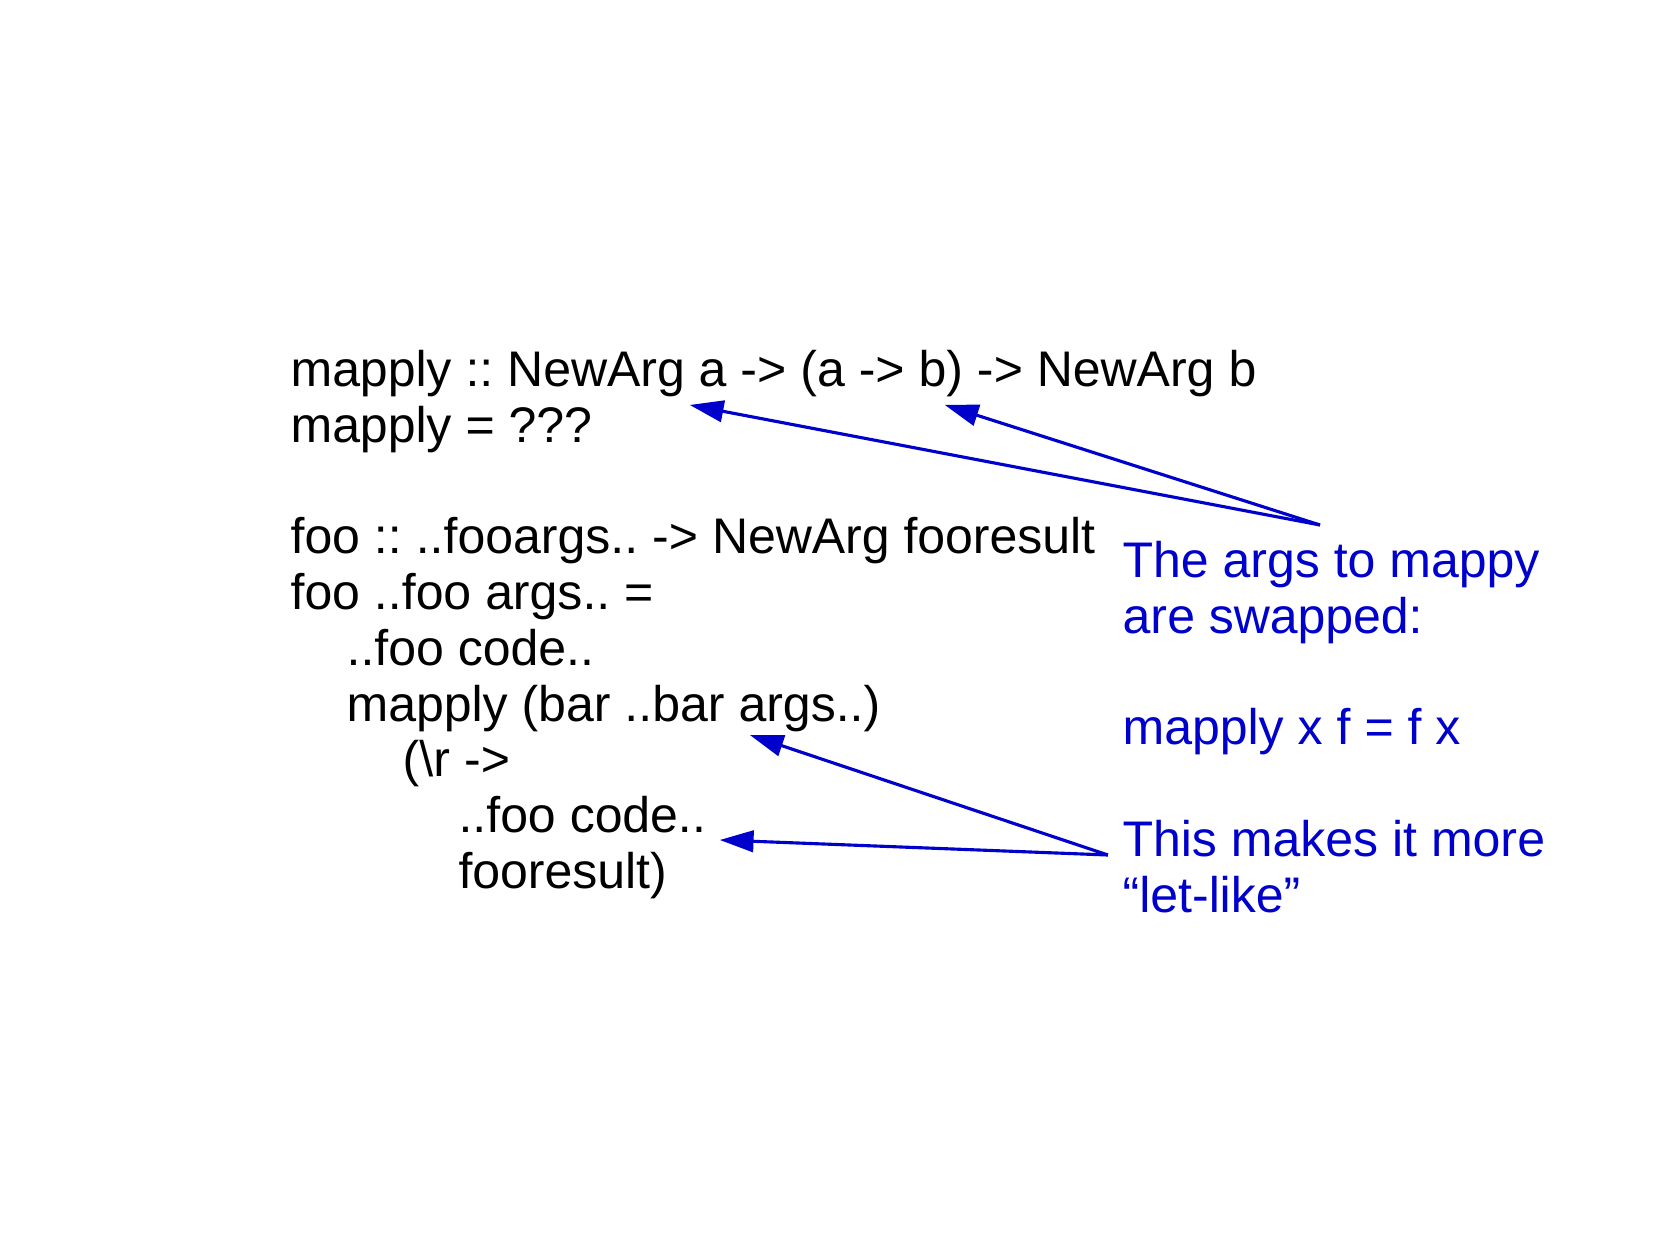

# mapply :: NewArg a -> (a -> b) -> NewArg b
mapply = ???
foo :: ..fooargs.. -> NewArg fooresult
foo ..foo args.. =
 ..foo code..
 mapply (bar ..bar args..)
 (\r ->
 ..foo code..
 fooresult)
The args to mappy
are swapped:
mapply x f = f x
This makes it more
“let-like”